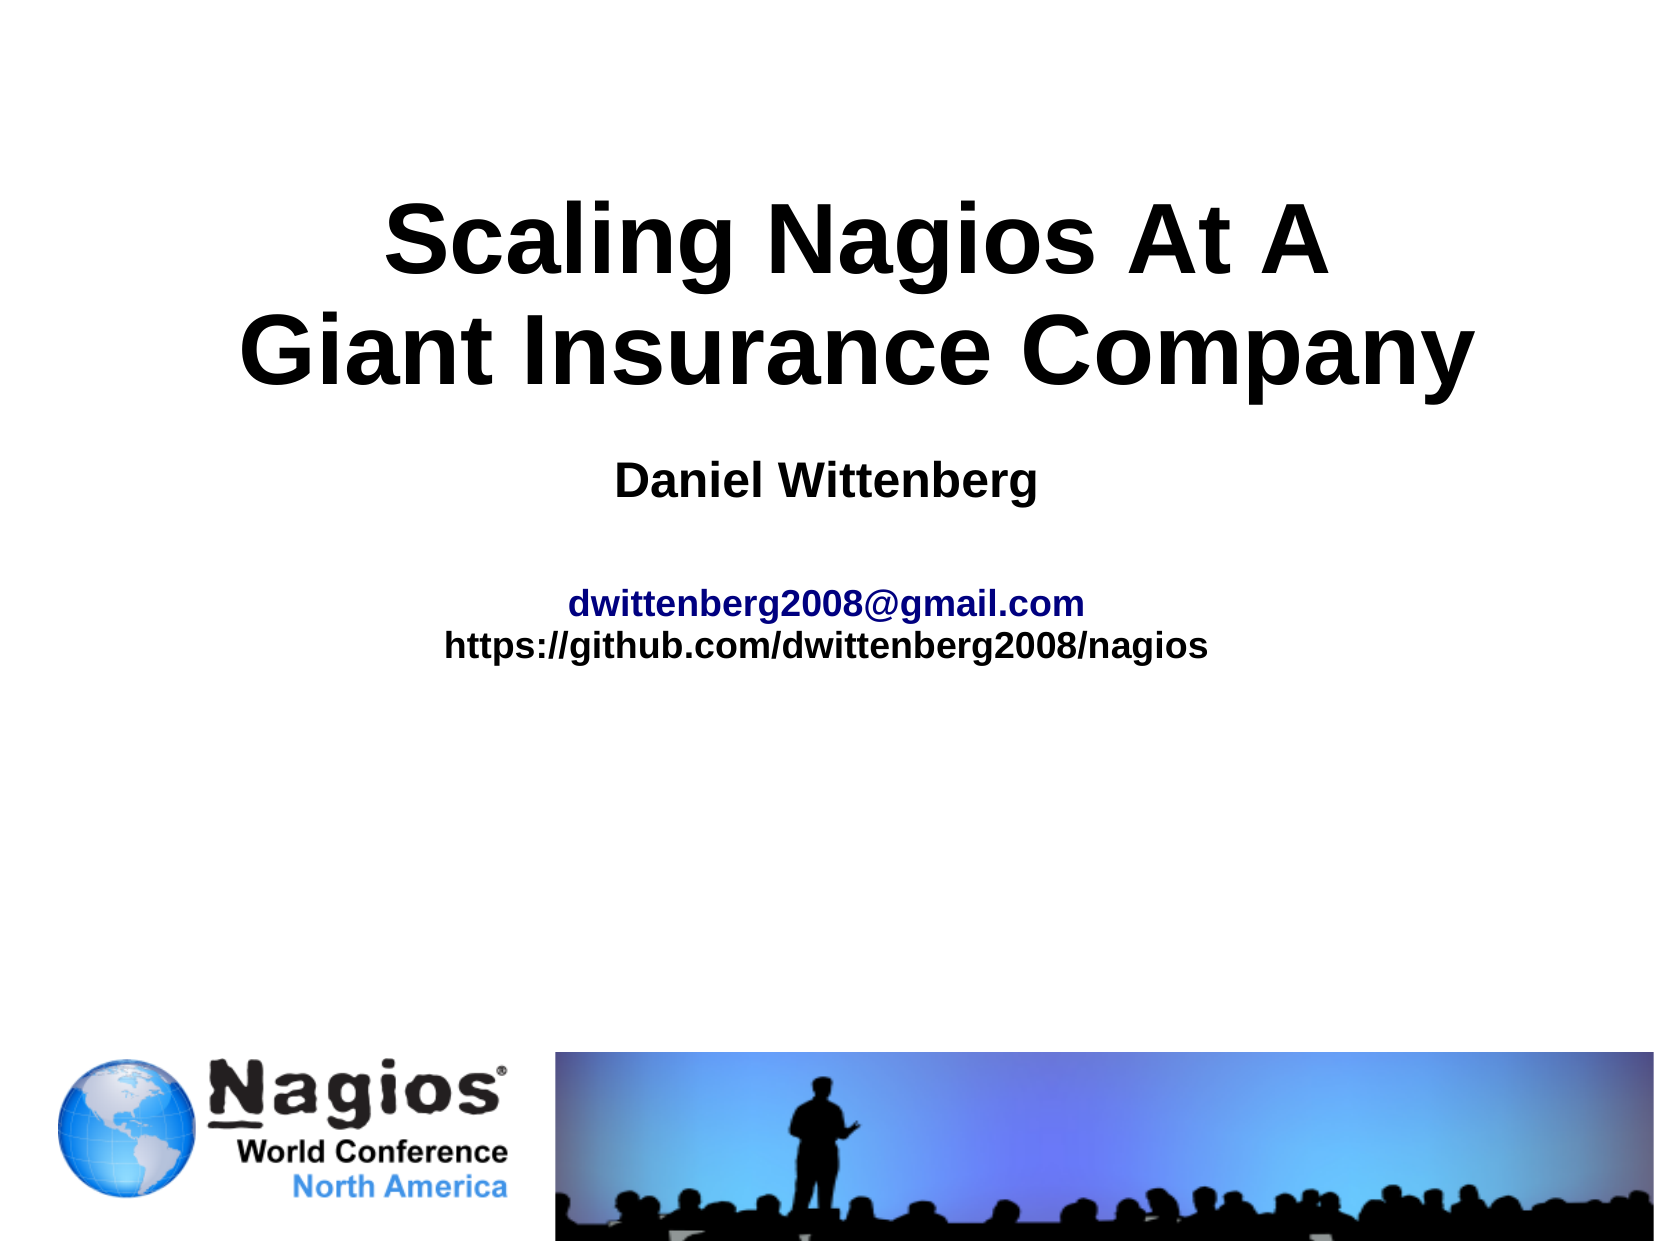

Scaling Nagios At A
Giant Insurance Company
Daniel Wittenberg
dwittenberg2008@gmail.com
https://github.com/dwittenberg2008/nagios
#